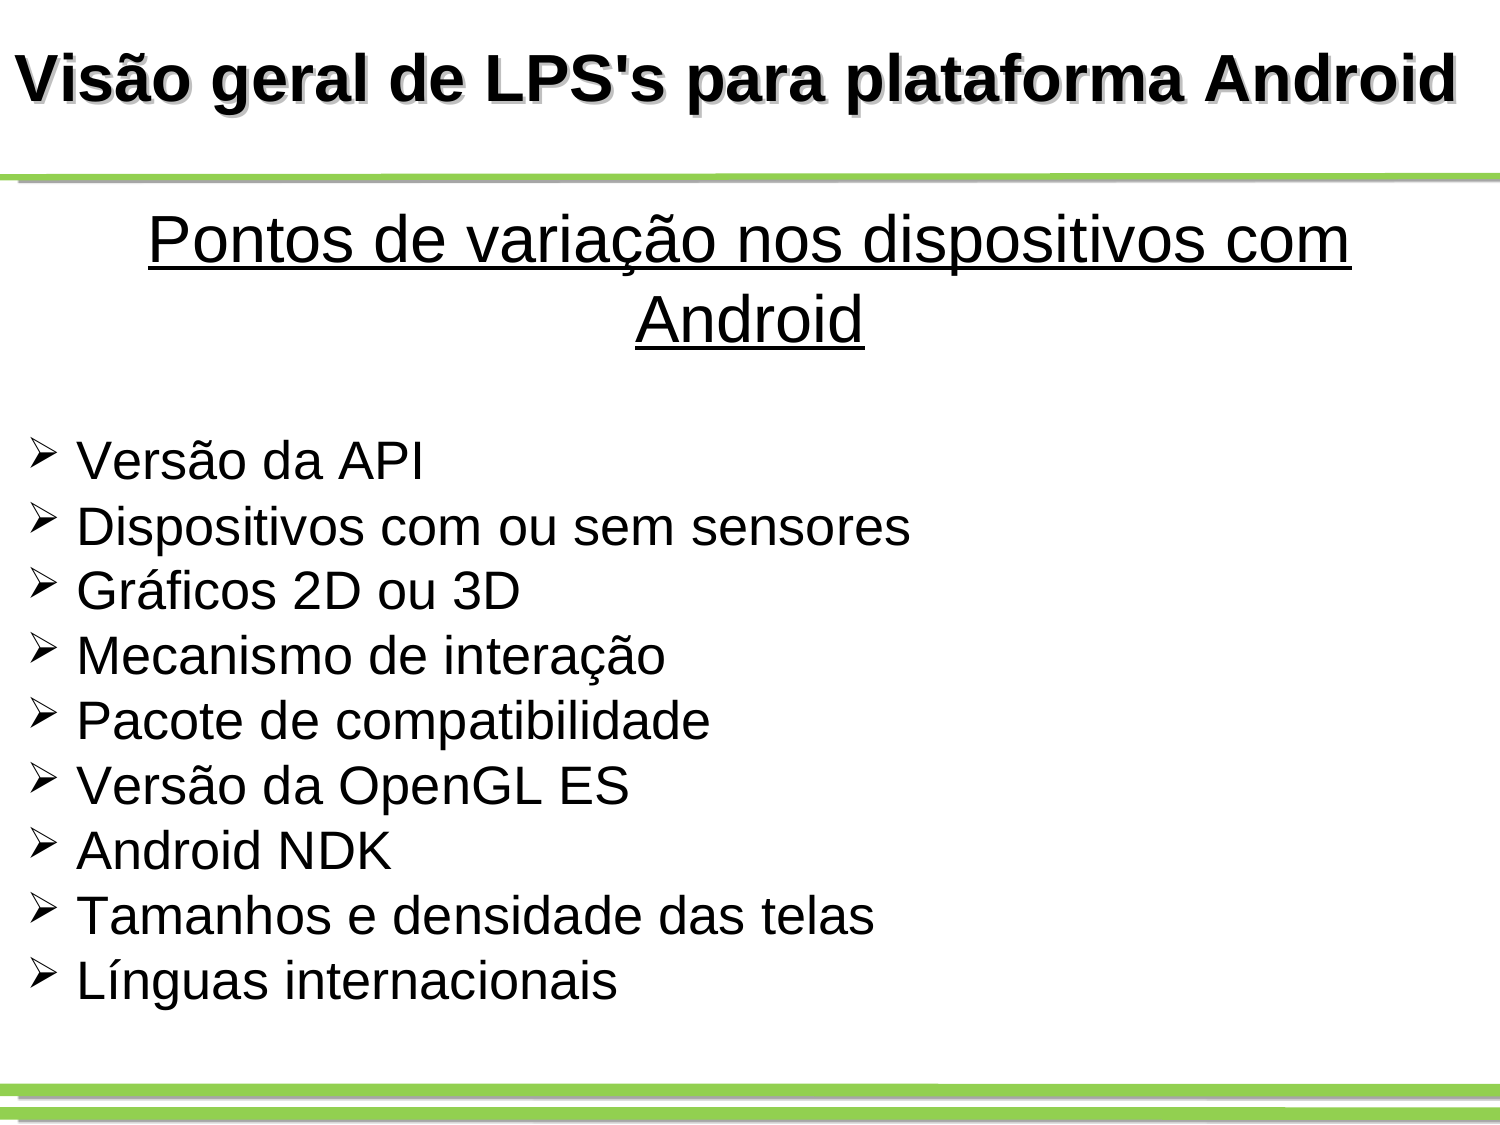

Visão geral de LPS's para plataforma Android
Pontos de variação nos dispositivos com Android
 Versão da API
 Dispositivos com ou sem sensores
 Gráficos 2D ou 3D
 Mecanismo de interação
 Pacote de compatibilidade
 Versão da OpenGL ES
 Android NDK
 Tamanhos e densidade das telas
 Línguas internacionais